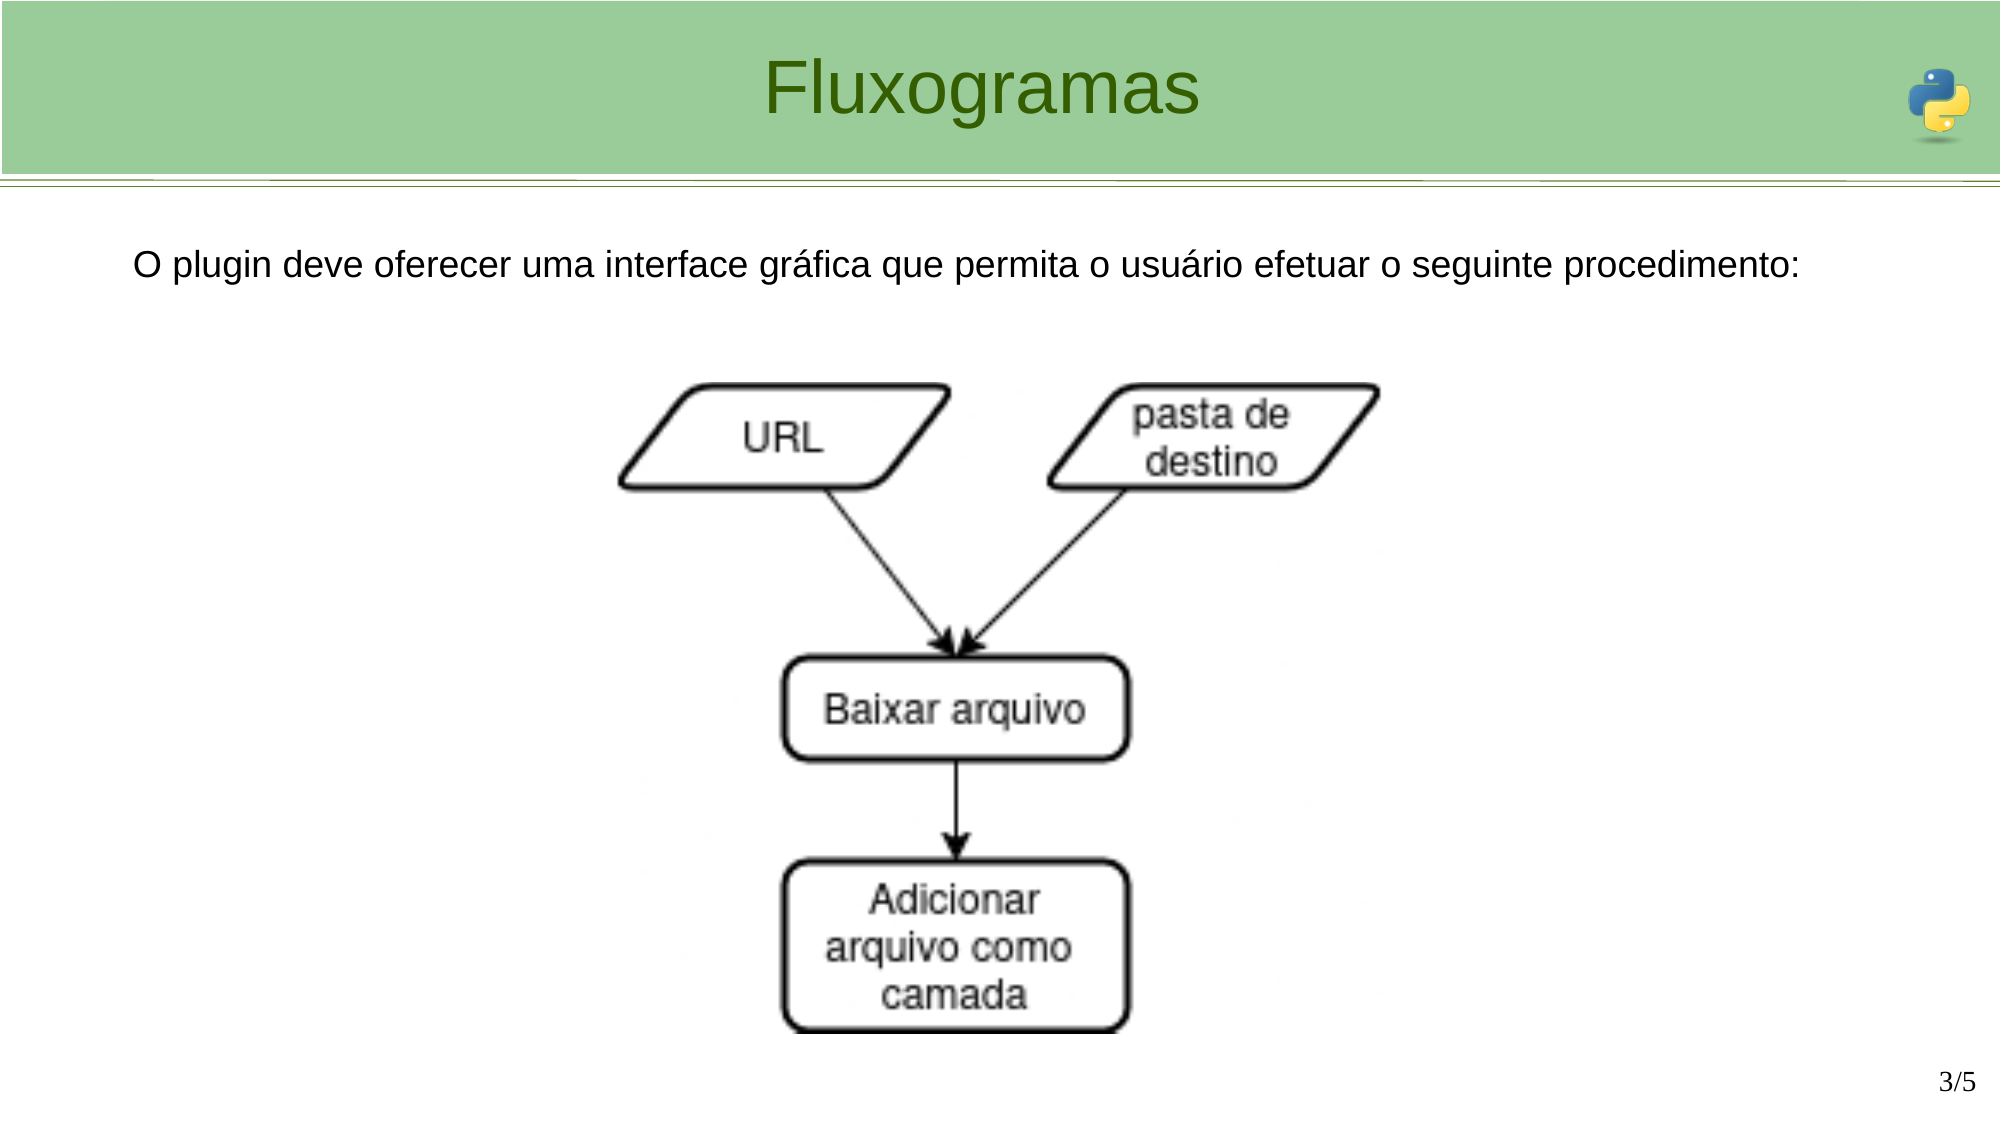

# Fluxogramas
O plugin deve oferecer uma interface gráfica que permita o usuário efetuar o seguinte procedimento:
3